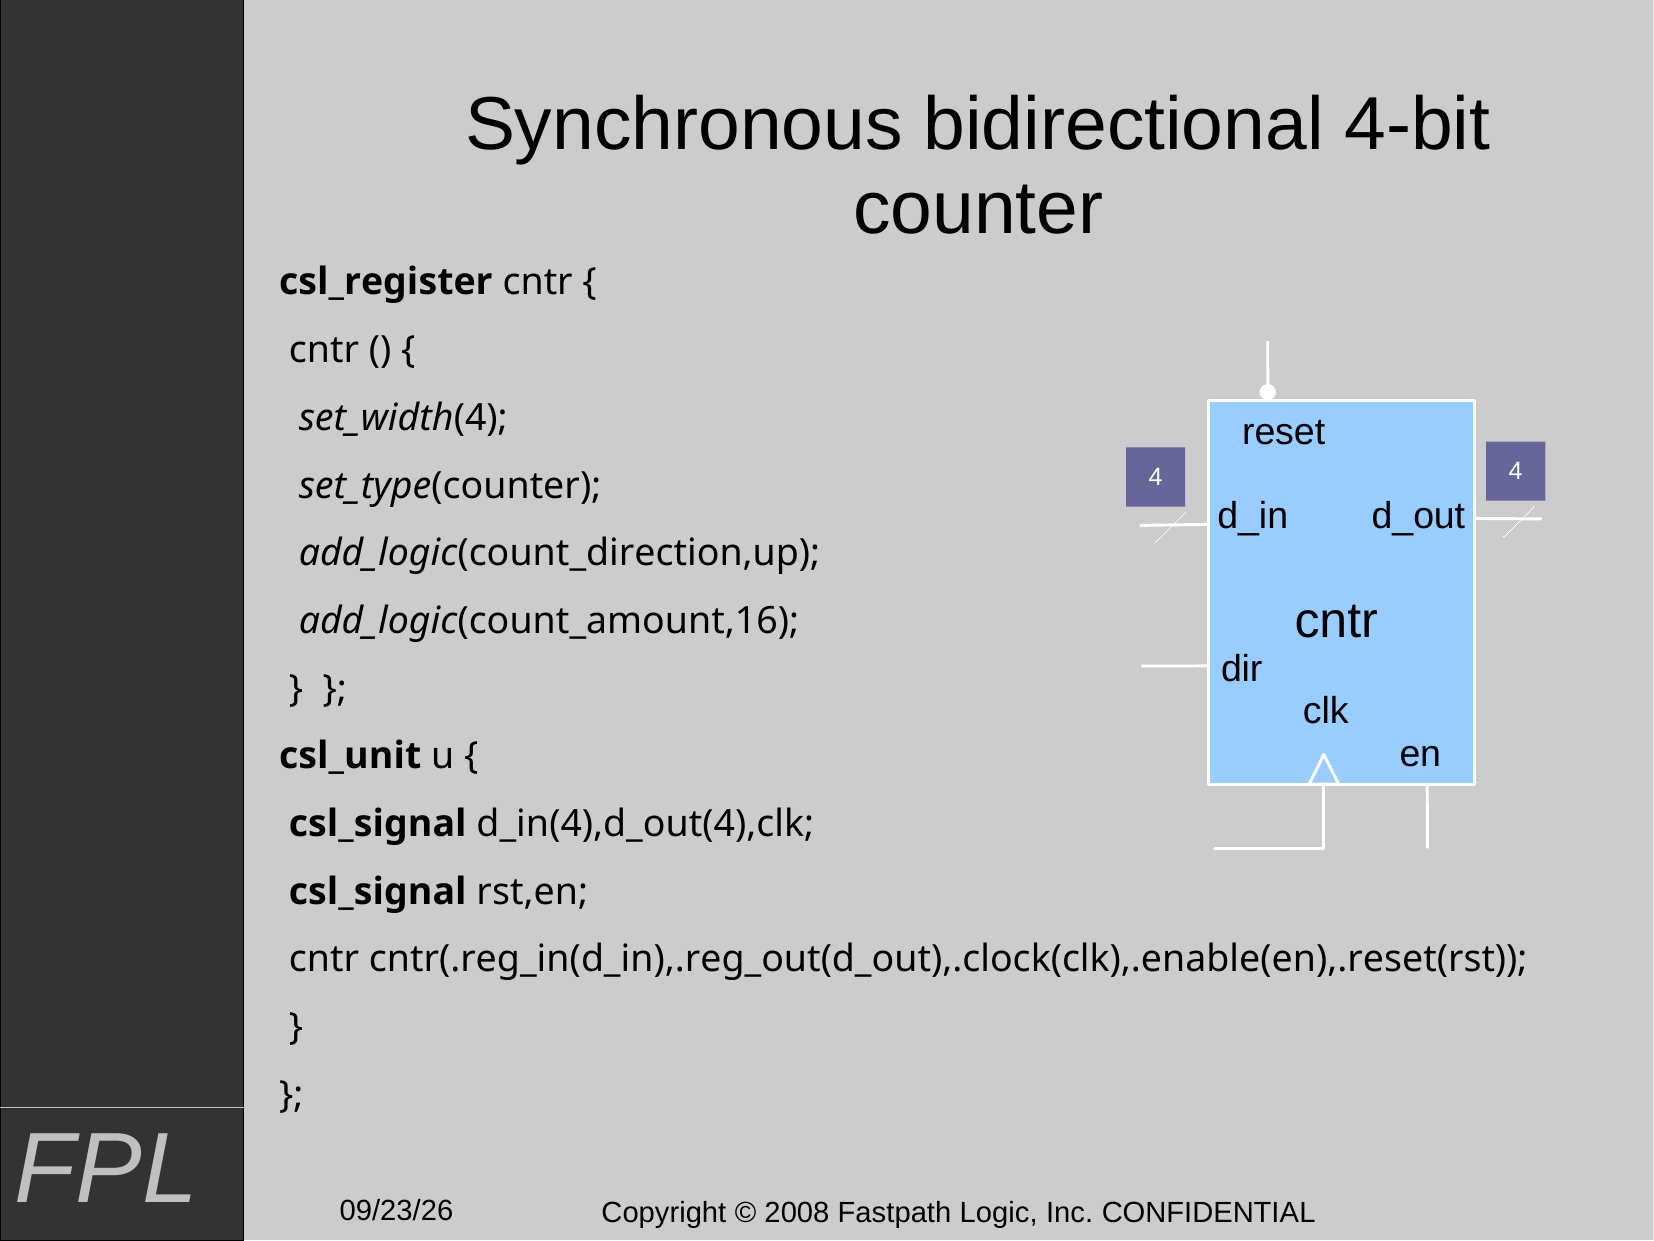

# Synchronous bidirectional 4-bit counter
csl_register cntr {
 cntr () {
 set_width(4);
 set_type(counter);
 add_logic(count_direction,up);
 add_logic(count_amount,16);
 } };
csl_unit u {
 csl_signal d_in(4),d_out(4),clk;
 csl_signal rst,en;
 cntr cntr(.reg_in(d_in),.reg_out(d_out),.clock(clk),.enable(en),.reset(rst));
 }
};
reset
d_in d_out
 cntr
dir
clk
 en
4
4
Copyright Fastpath Logic Inc. @2007